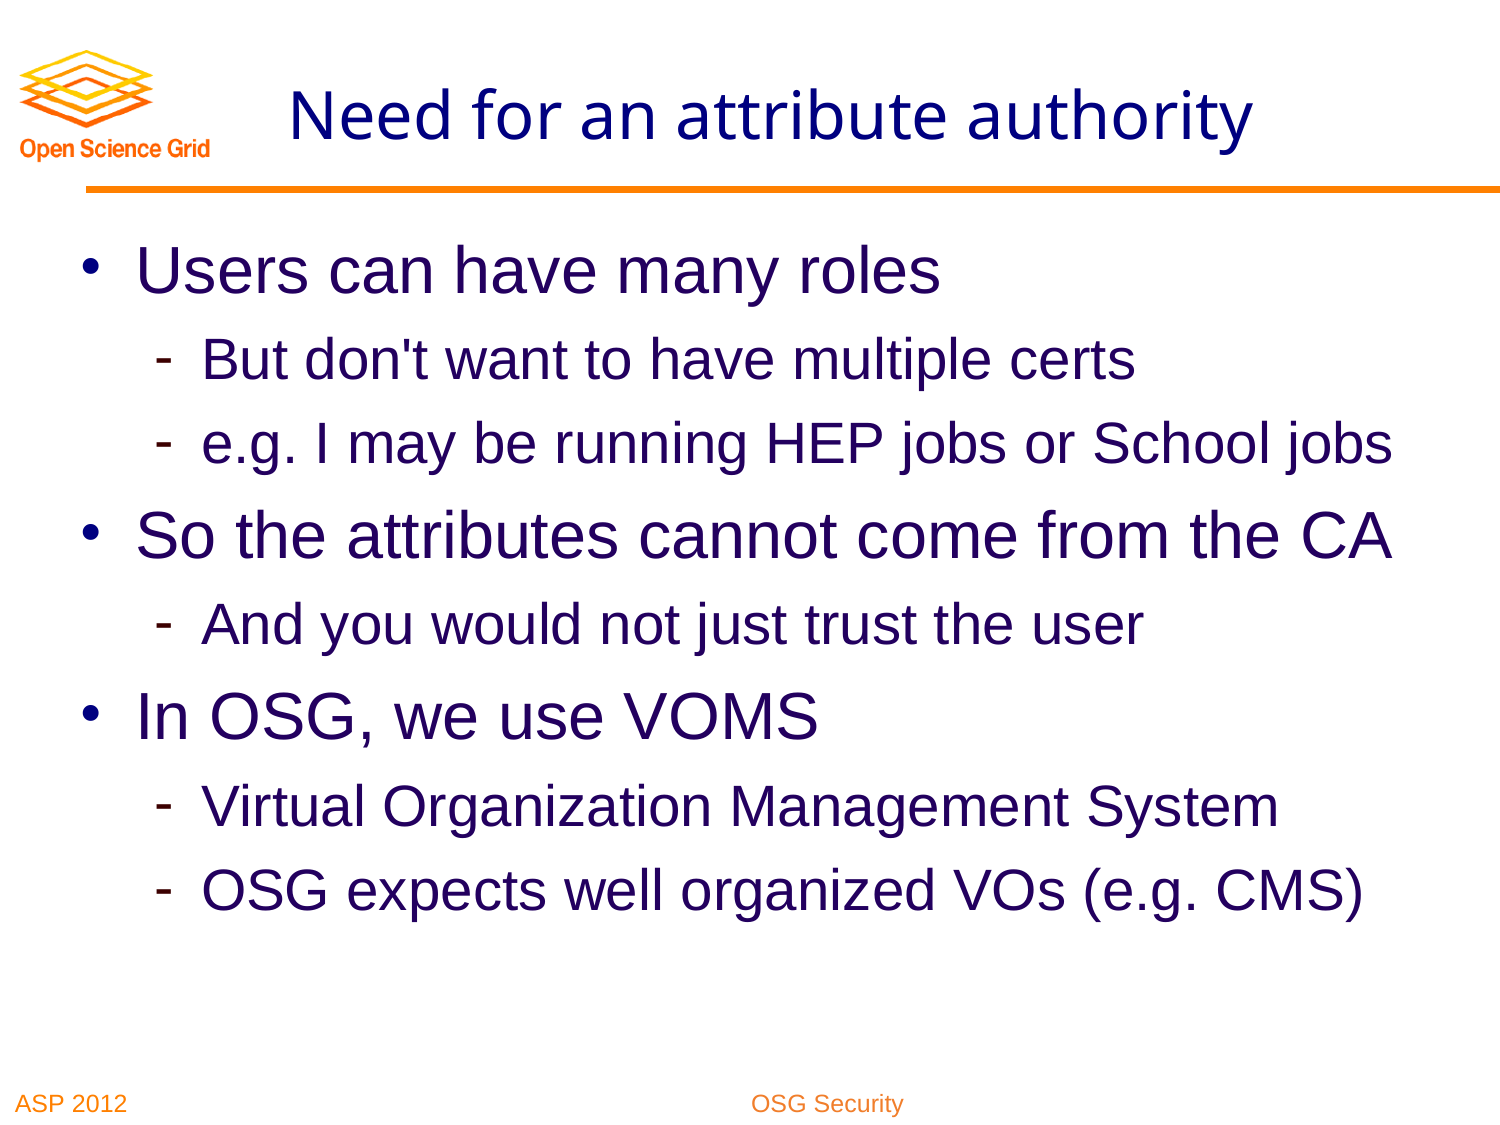

# Need for an attribute authority
Users can have many roles
But don't want to have multiple certs
e.g. I may be running HEP jobs or School jobs
So the attributes cannot come from the CA
And you would not just trust the user
In OSG, we use VOMS
Virtual Organization Management System
OSG expects well organized VOs (e.g. CMS)